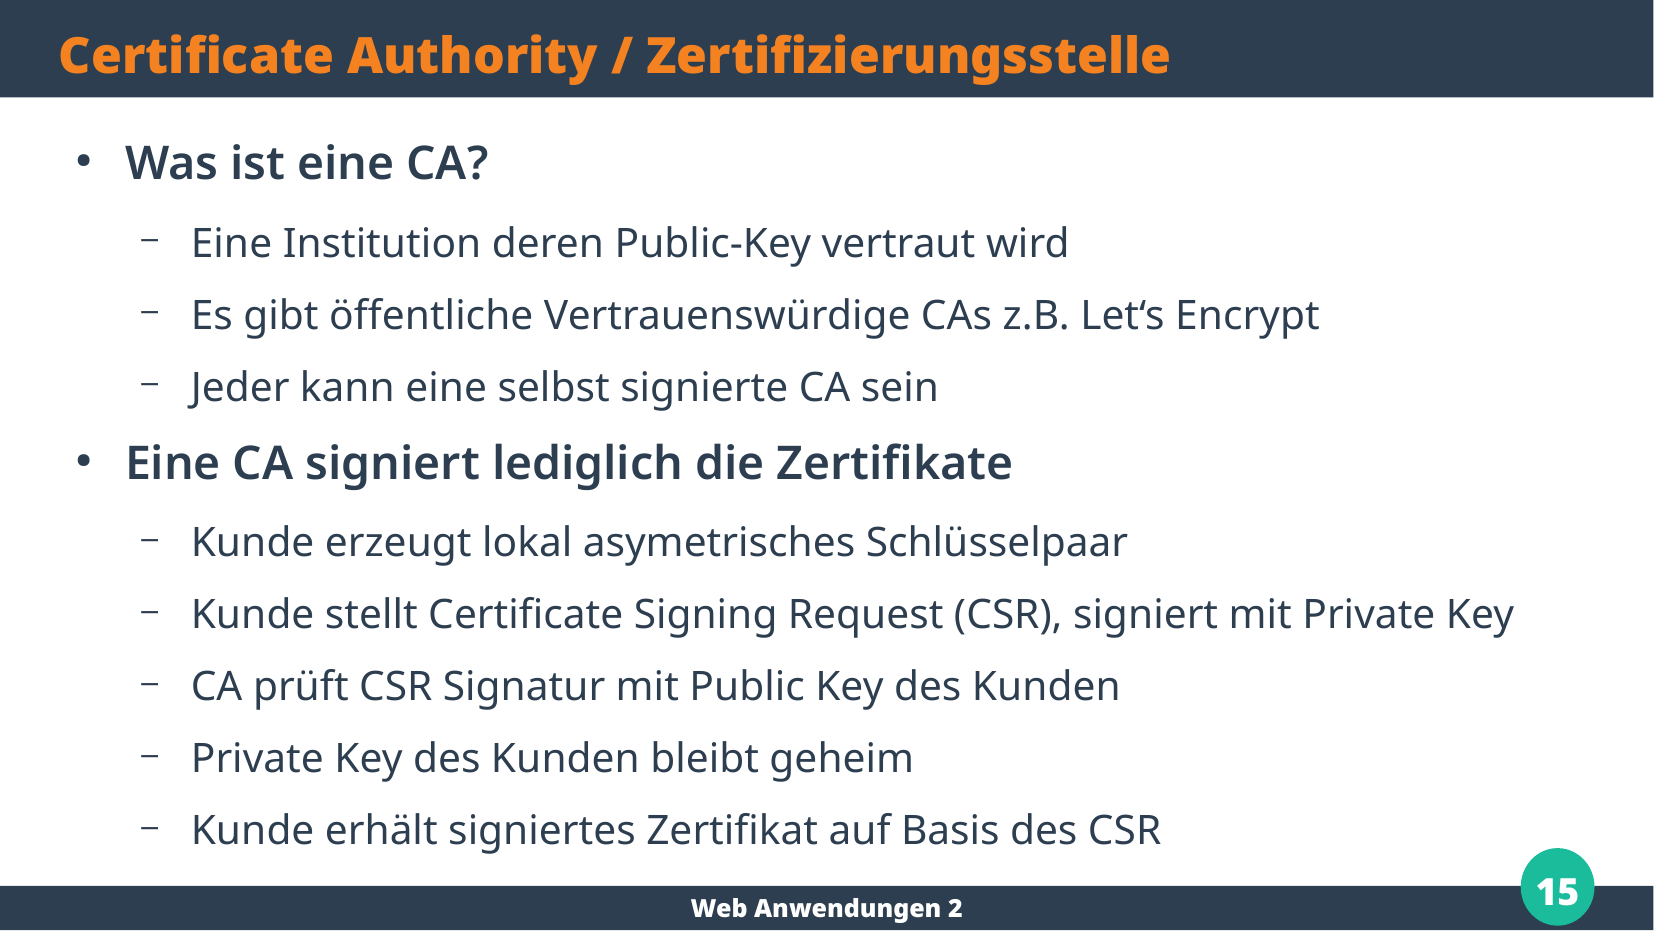

# Certificate Authority / Zertifizierungsstelle
Was ist eine CA?
Eine Institution deren Public-Key vertraut wird
Es gibt öffentliche Vertrauenswürdige CAs z.B. Let‘s Encrypt
Jeder kann eine selbst signierte CA sein
Eine CA signiert lediglich die Zertifikate
Kunde erzeugt lokal asymetrisches Schlüsselpaar
Kunde stellt Certificate Signing Request (CSR), signiert mit Private Key
CA prüft CSR Signatur mit Public Key des Kunden
Private Key des Kunden bleibt geheim
Kunde erhält signiertes Zertifikat auf Basis des CSR
15